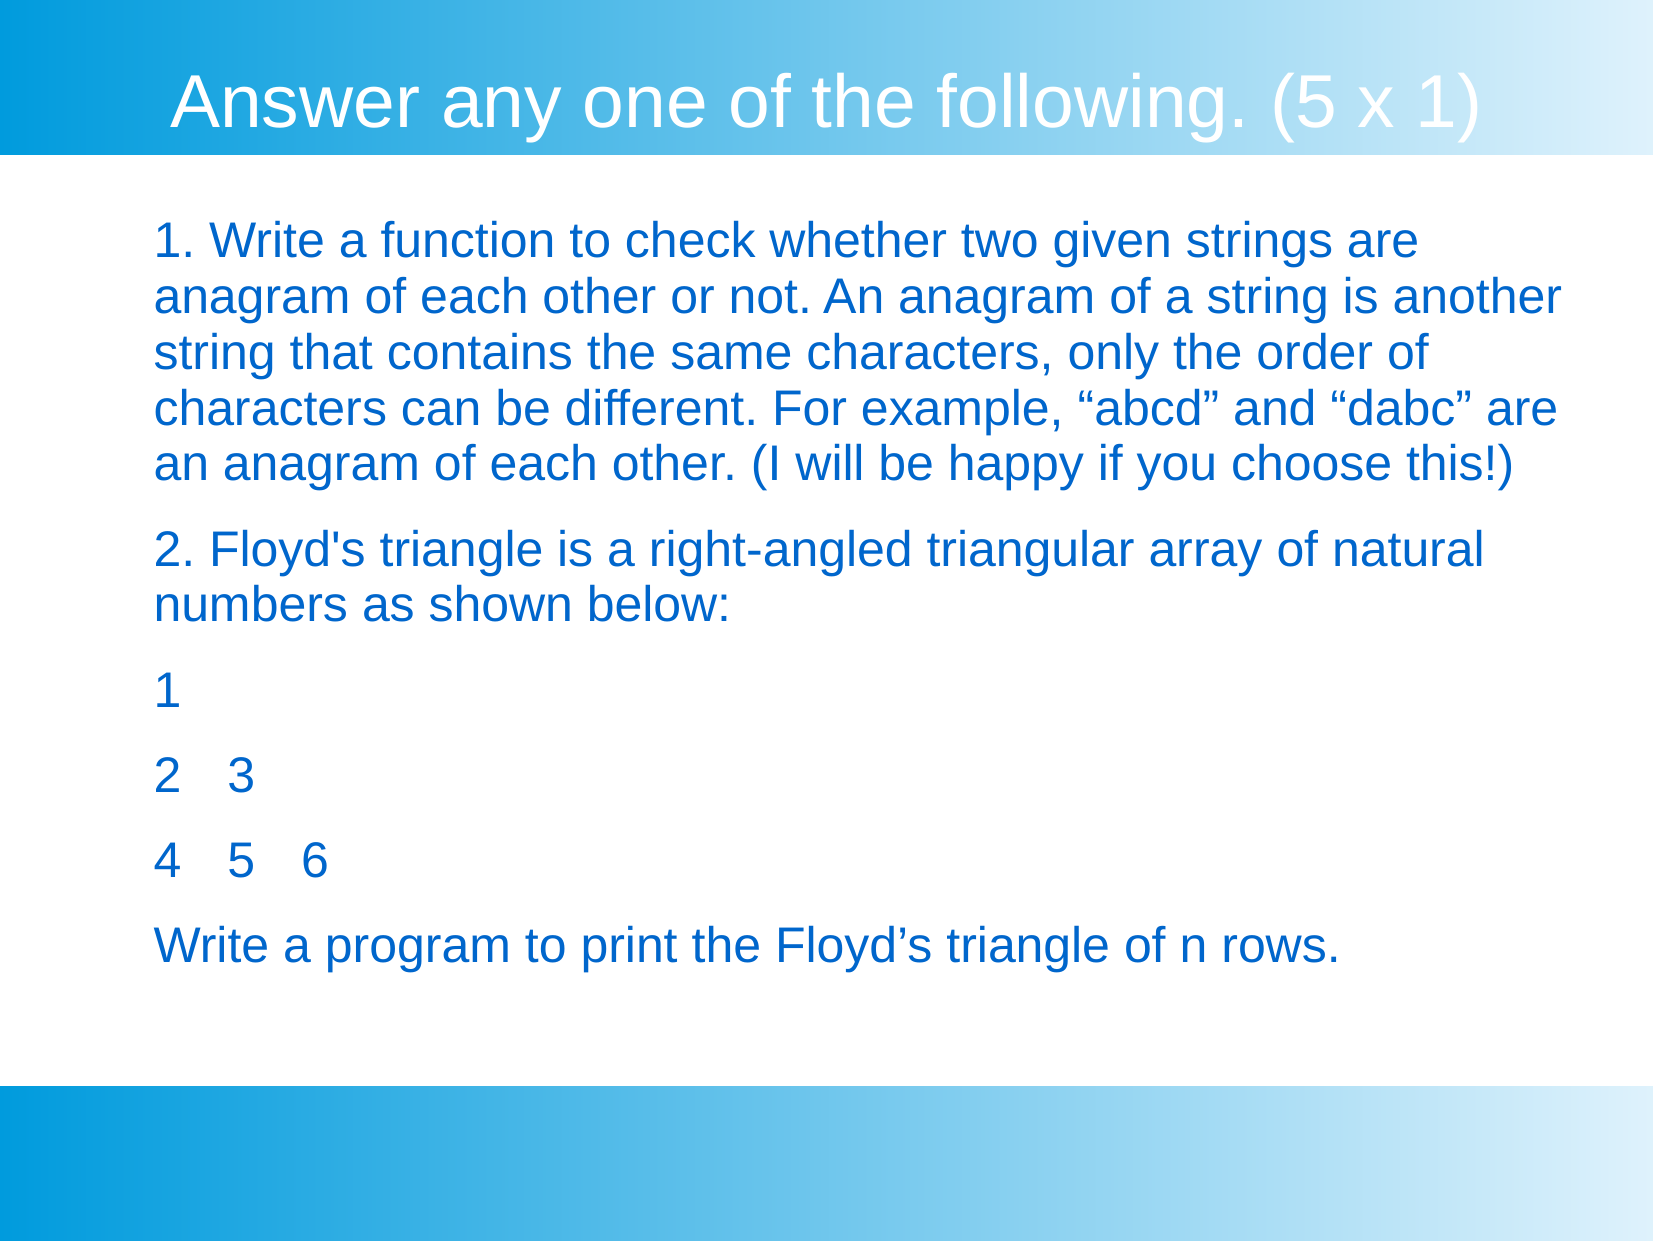

# Answer any one of the following. (5 x 1)
1. Write a function to check whether two given strings are anagram of each other or not. An anagram of a string is another string that contains the same characters, only the order of characters can be different. For example, “abcd” and “dabc” are an anagram of each other. (I will be happy if you choose this!)
2. Floyd's triangle is a right-angled triangular array of natural numbers as shown below:
1
2 	3
4	5	6
Write a program to print the Floyd’s triangle of n rows.